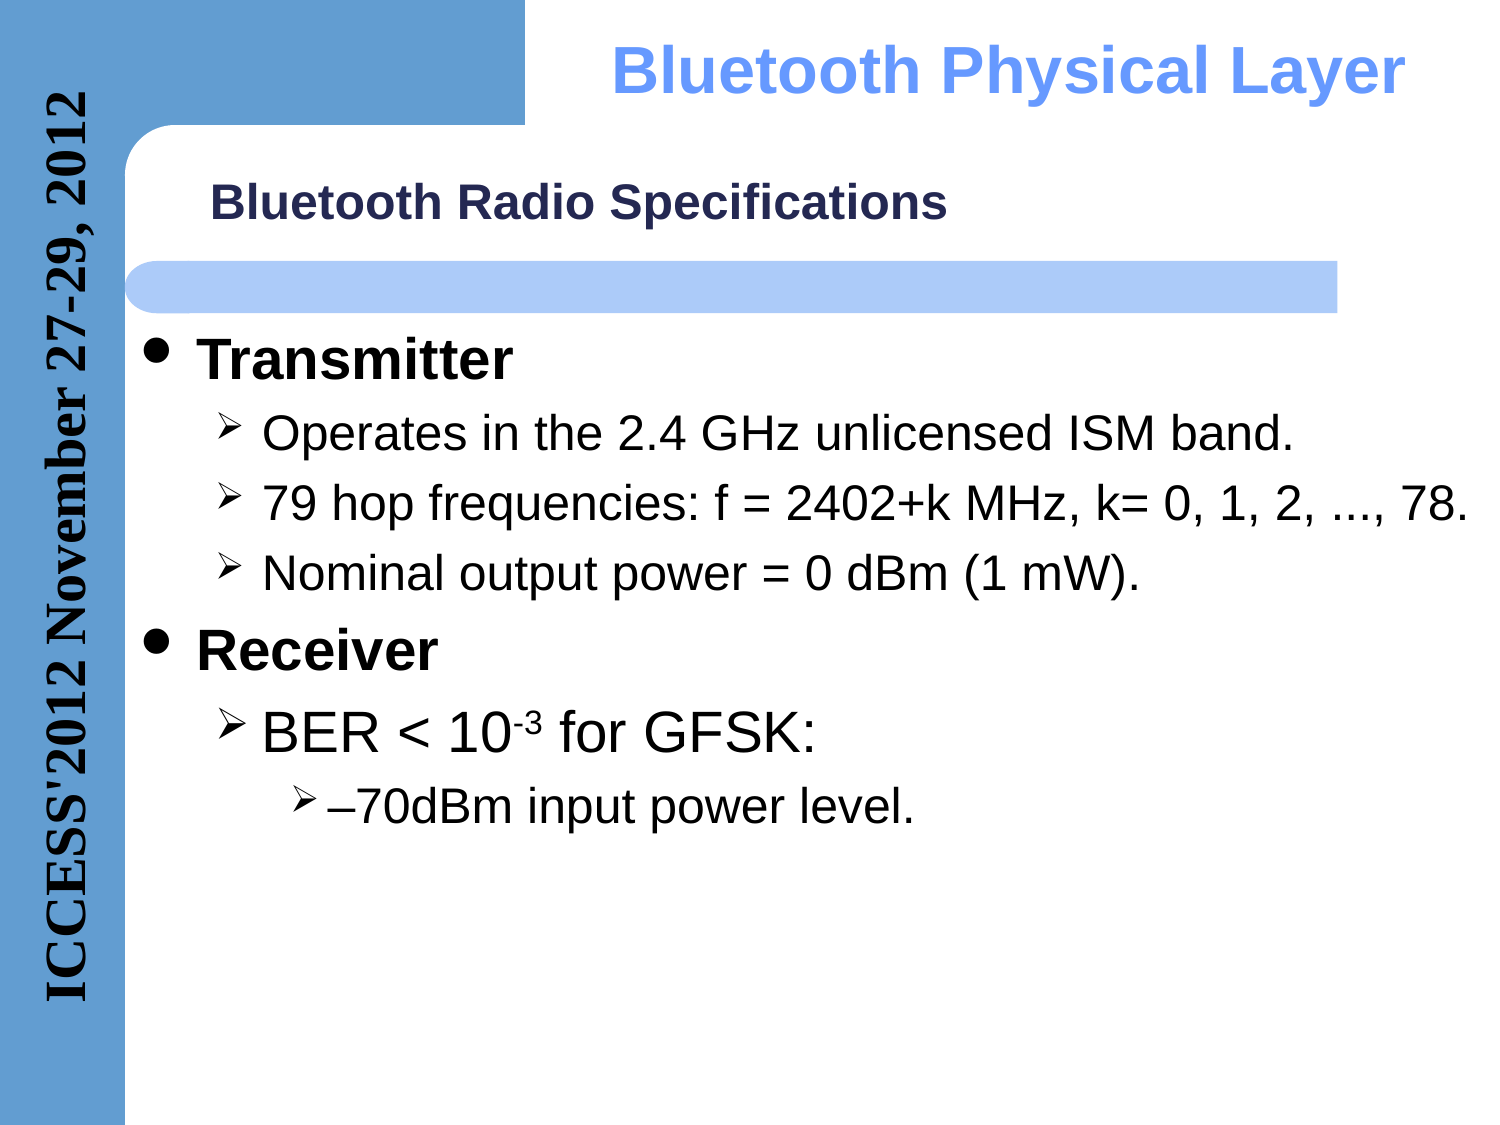

Bluetooth Physical Layer
Bluetooth Radio Specifications
# Transmitter
Operates in the 2.4 GHz unlicensed ISM band.
79 hop frequencies: f = 2402+k MHz, k= 0, 1, 2, ..., 78.
Nominal output power = 0 dBm (1 mW).
Receiver
BER < 10-3 for GFSK:
–70dBm input power level.